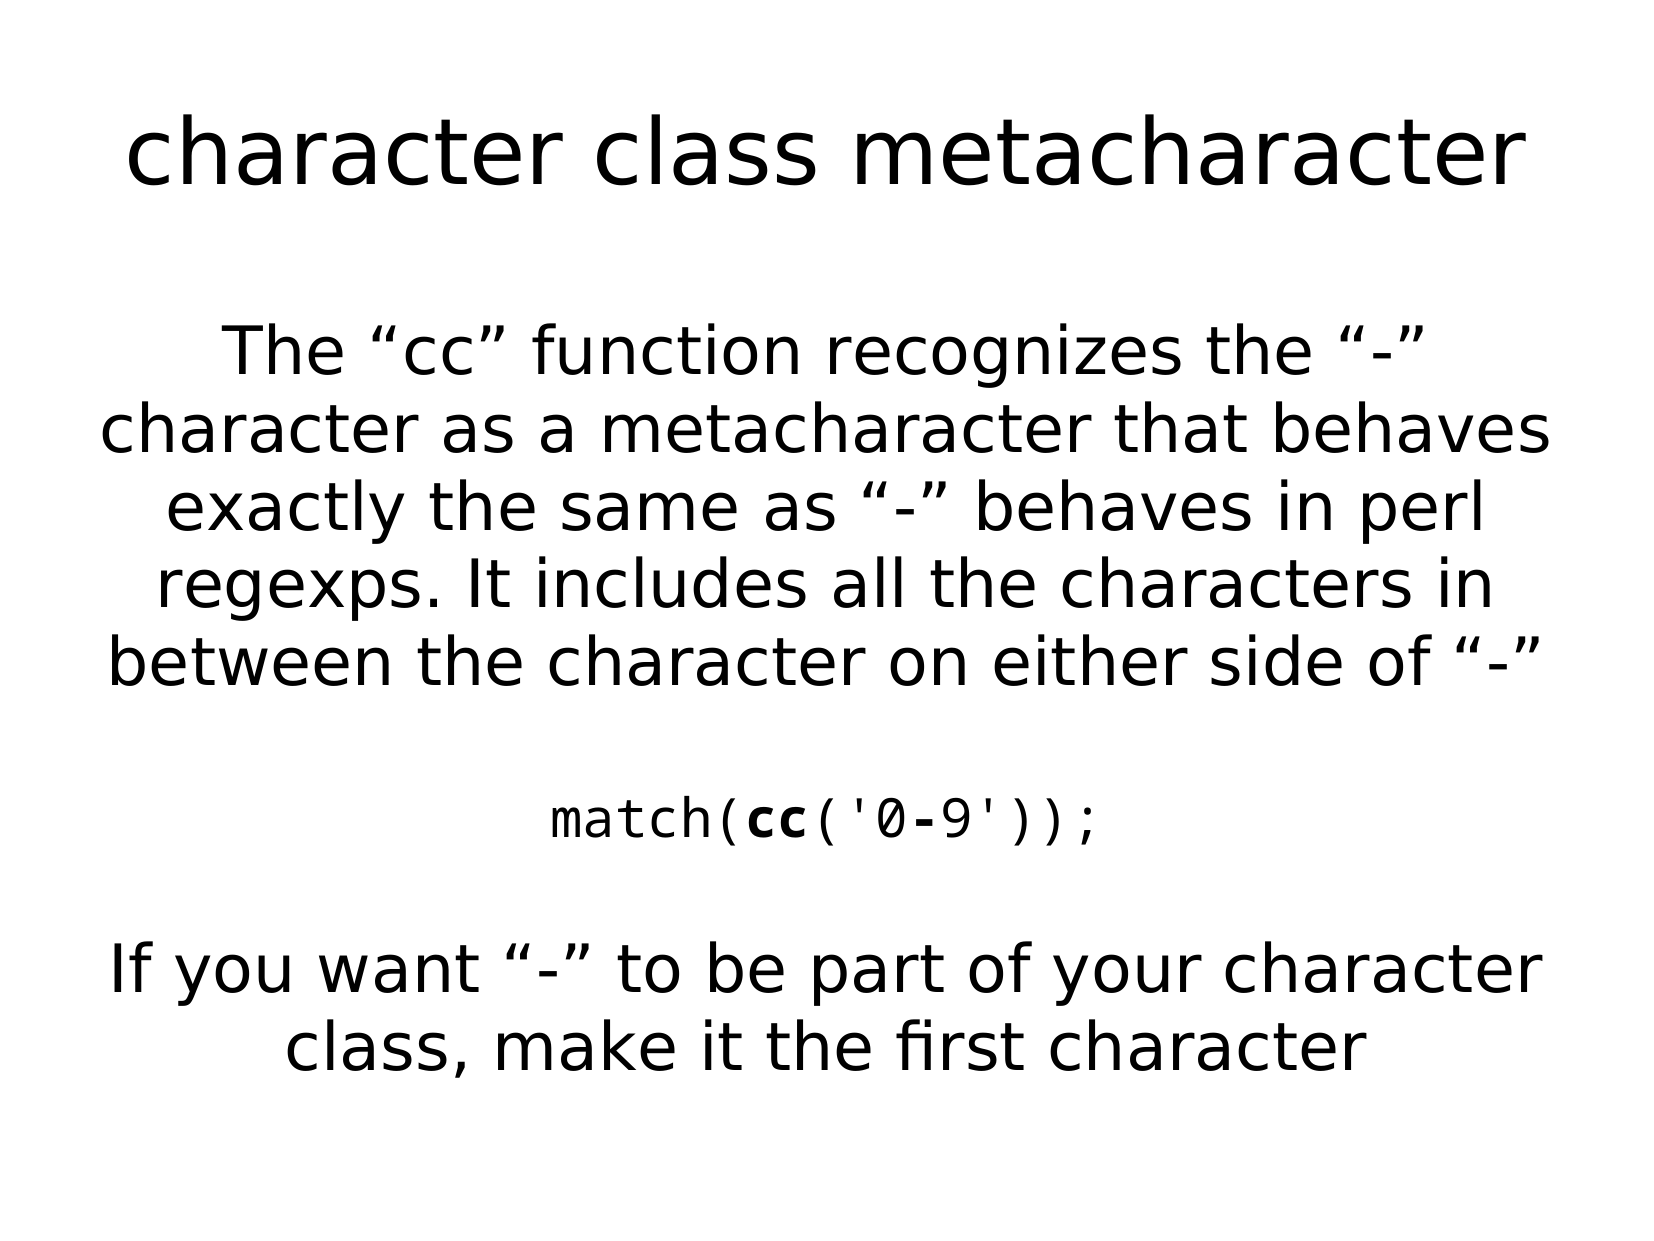

# character class metacharacter
The “cc” function recognizes the “-” character as a metacharacter that behaves exactly the same as “-” behaves in perl regexps. It includes all the characters in between the character on either side of “-”
match(cc('0-9'));
If you want “-” to be part of your character class, make it the first character